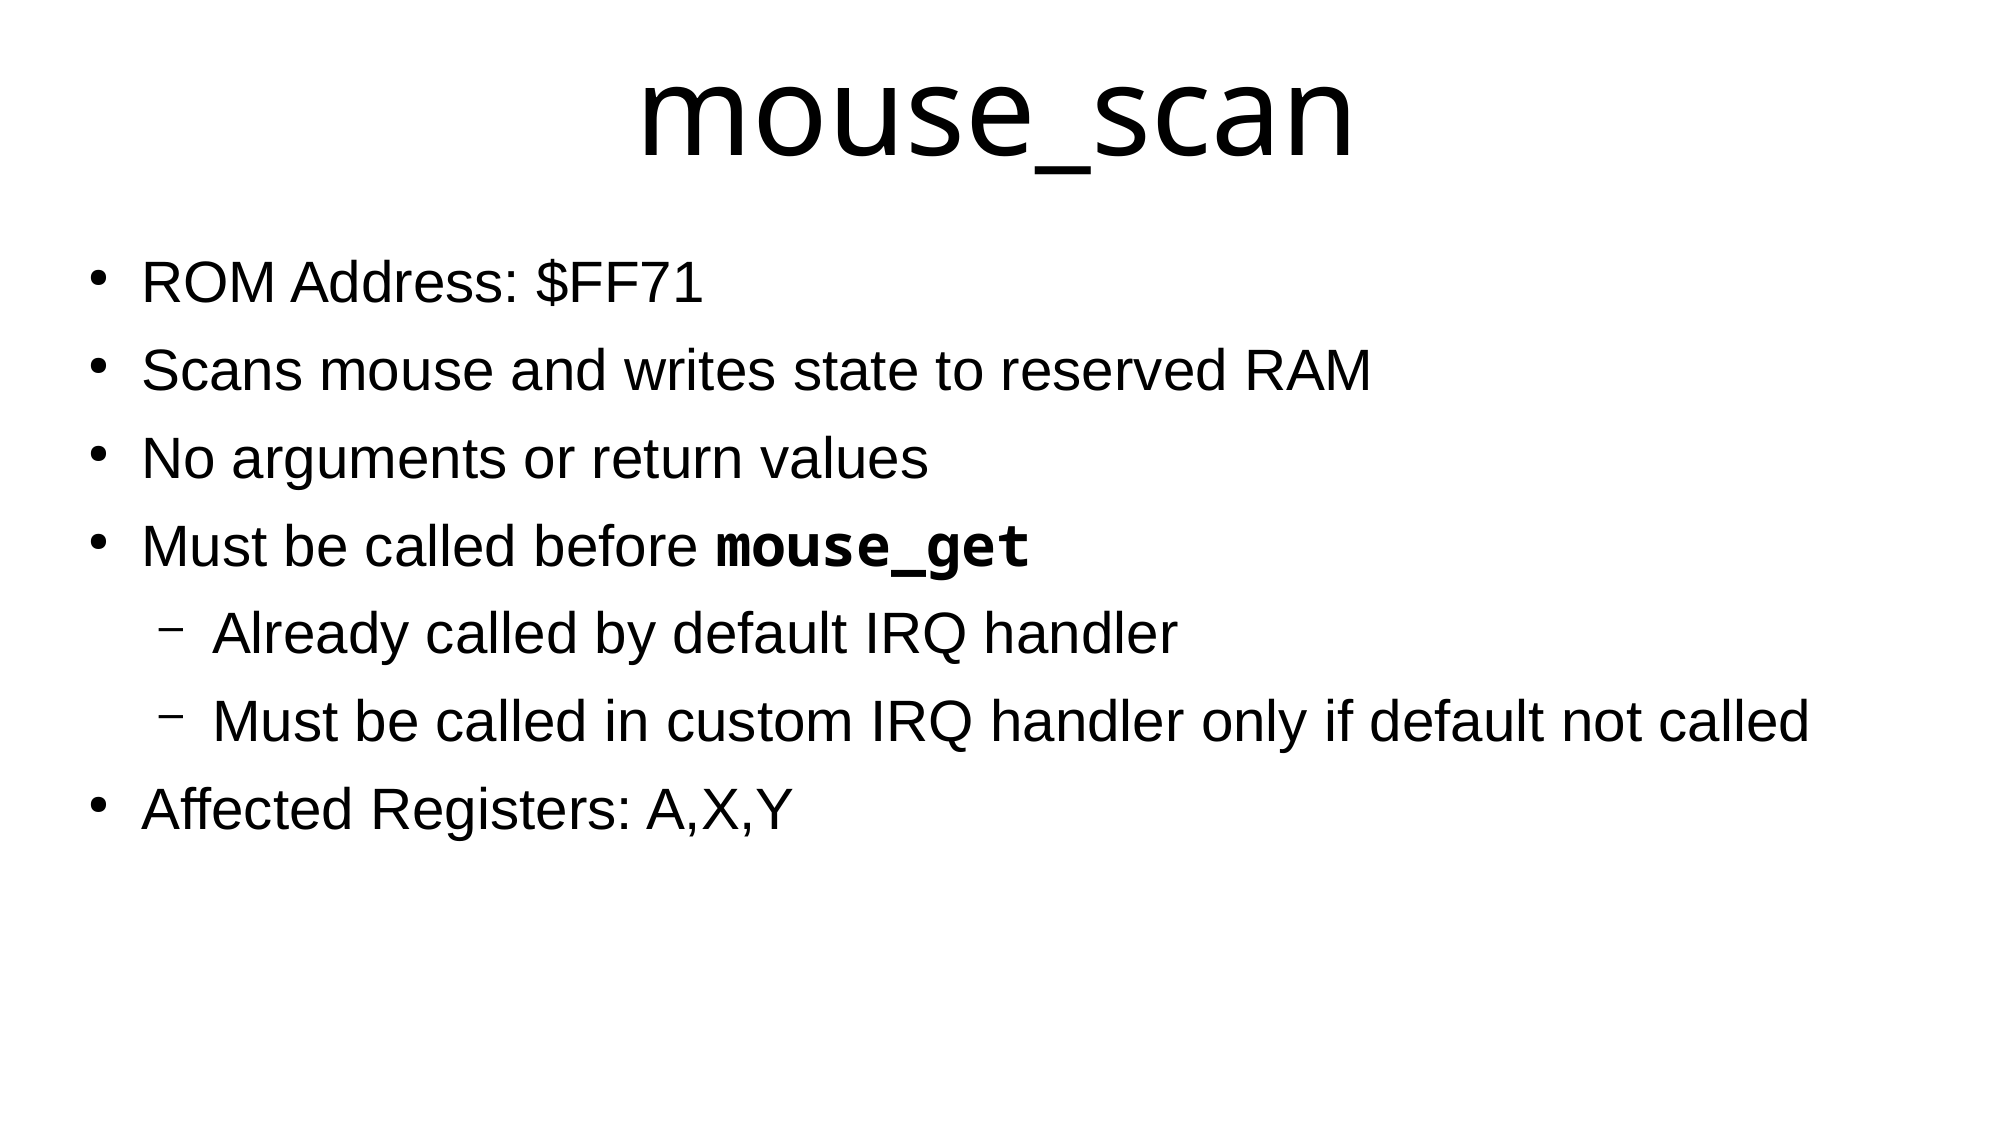

mouse_scan
# ROM Address: $FF71
Scans mouse and writes state to reserved RAM
No arguments or return values
Must be called before mouse_get
Already called by default IRQ handler
Must be called in custom IRQ handler only if default not called
Affected Registers: A,X,Y